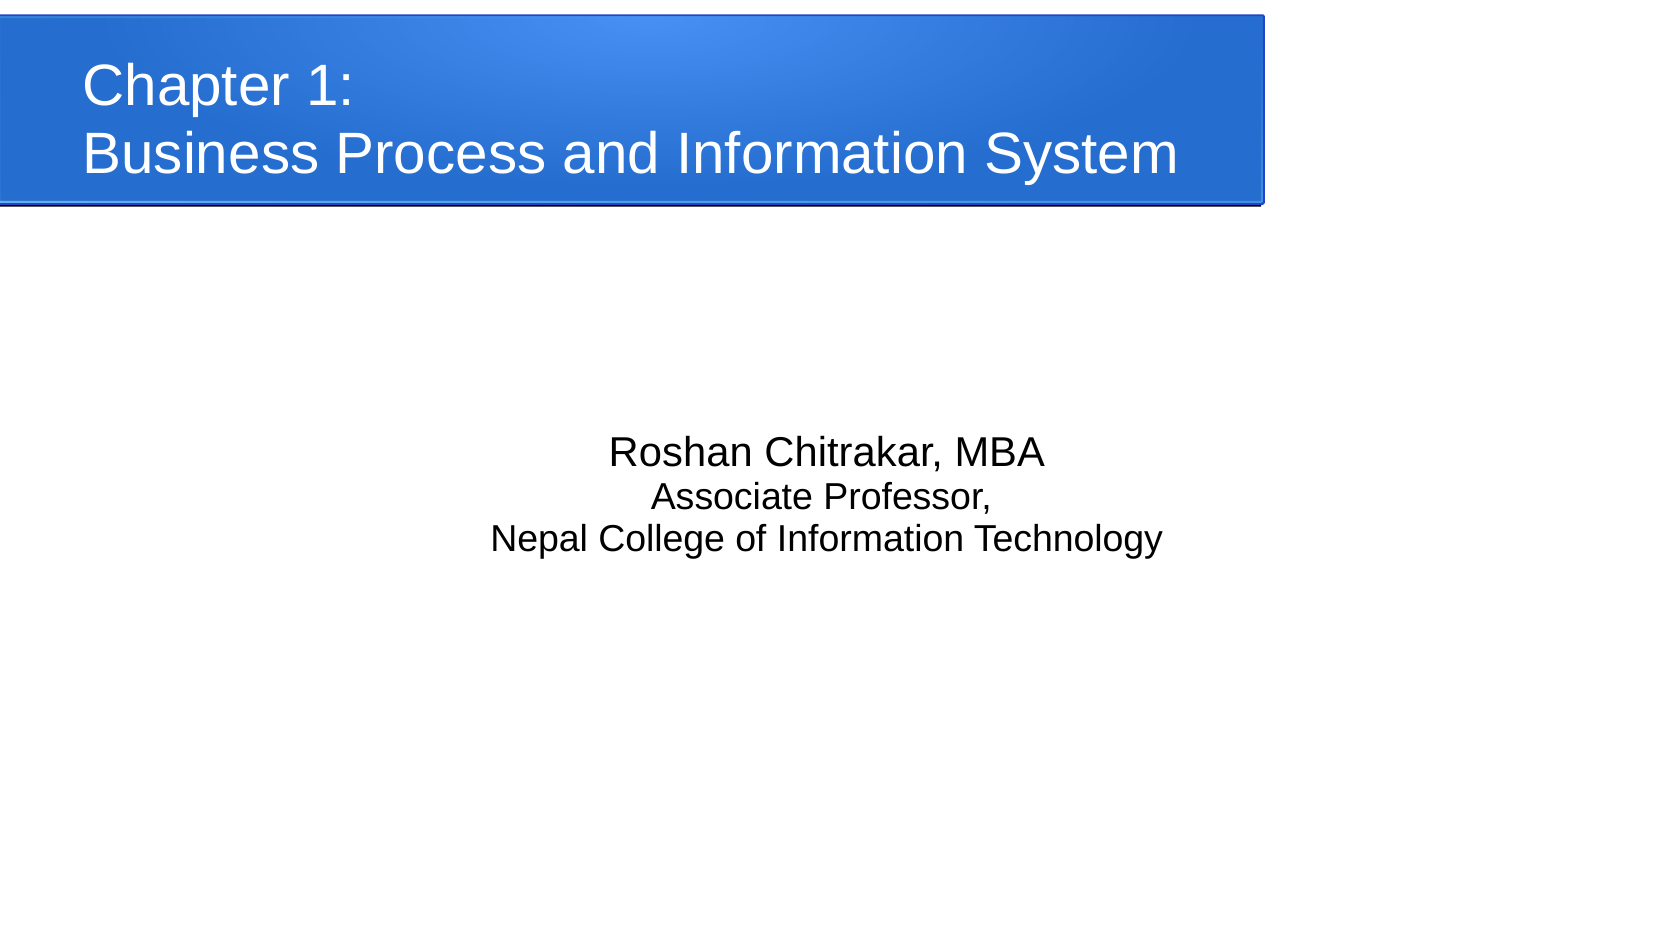

# Chapter 1: Business Process and Information System
Roshan Chitrakar, MBA
Associate Professor,
Nepal College of Information Technology